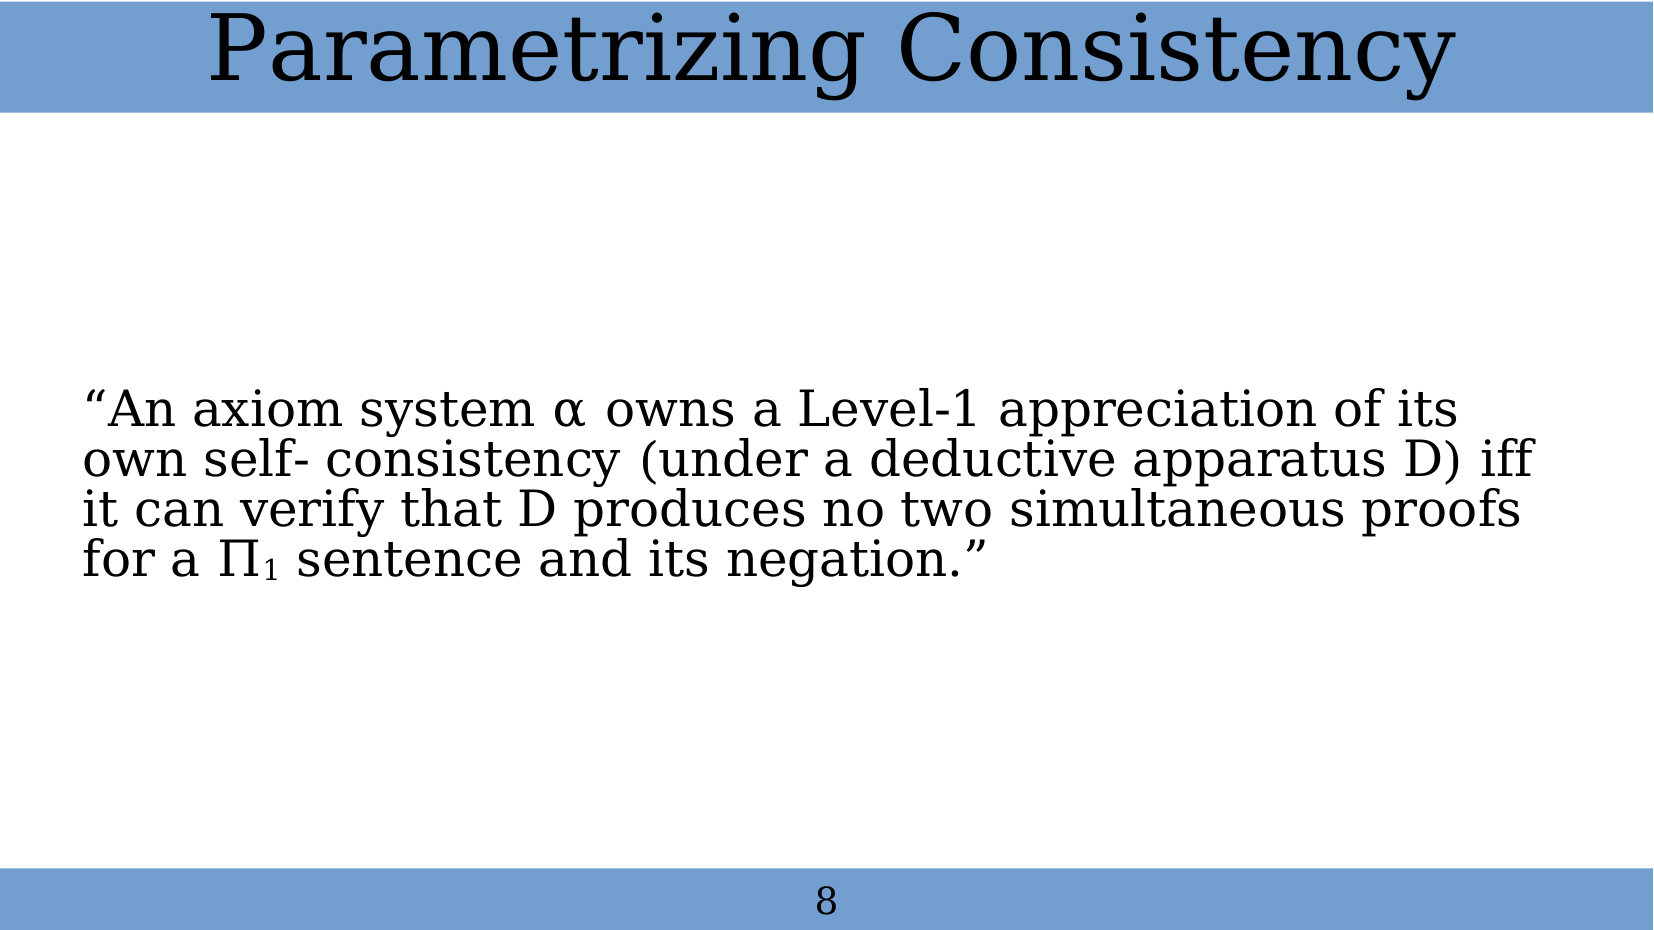

Parametrizing Consistency
#
“An axiom system α owns a Level-1 appreciation of its own self- consistency (under a deductive apparatus D) iff it can verify that D produces no two simultaneous proofs for a Π1 sentence and its negation.”
8